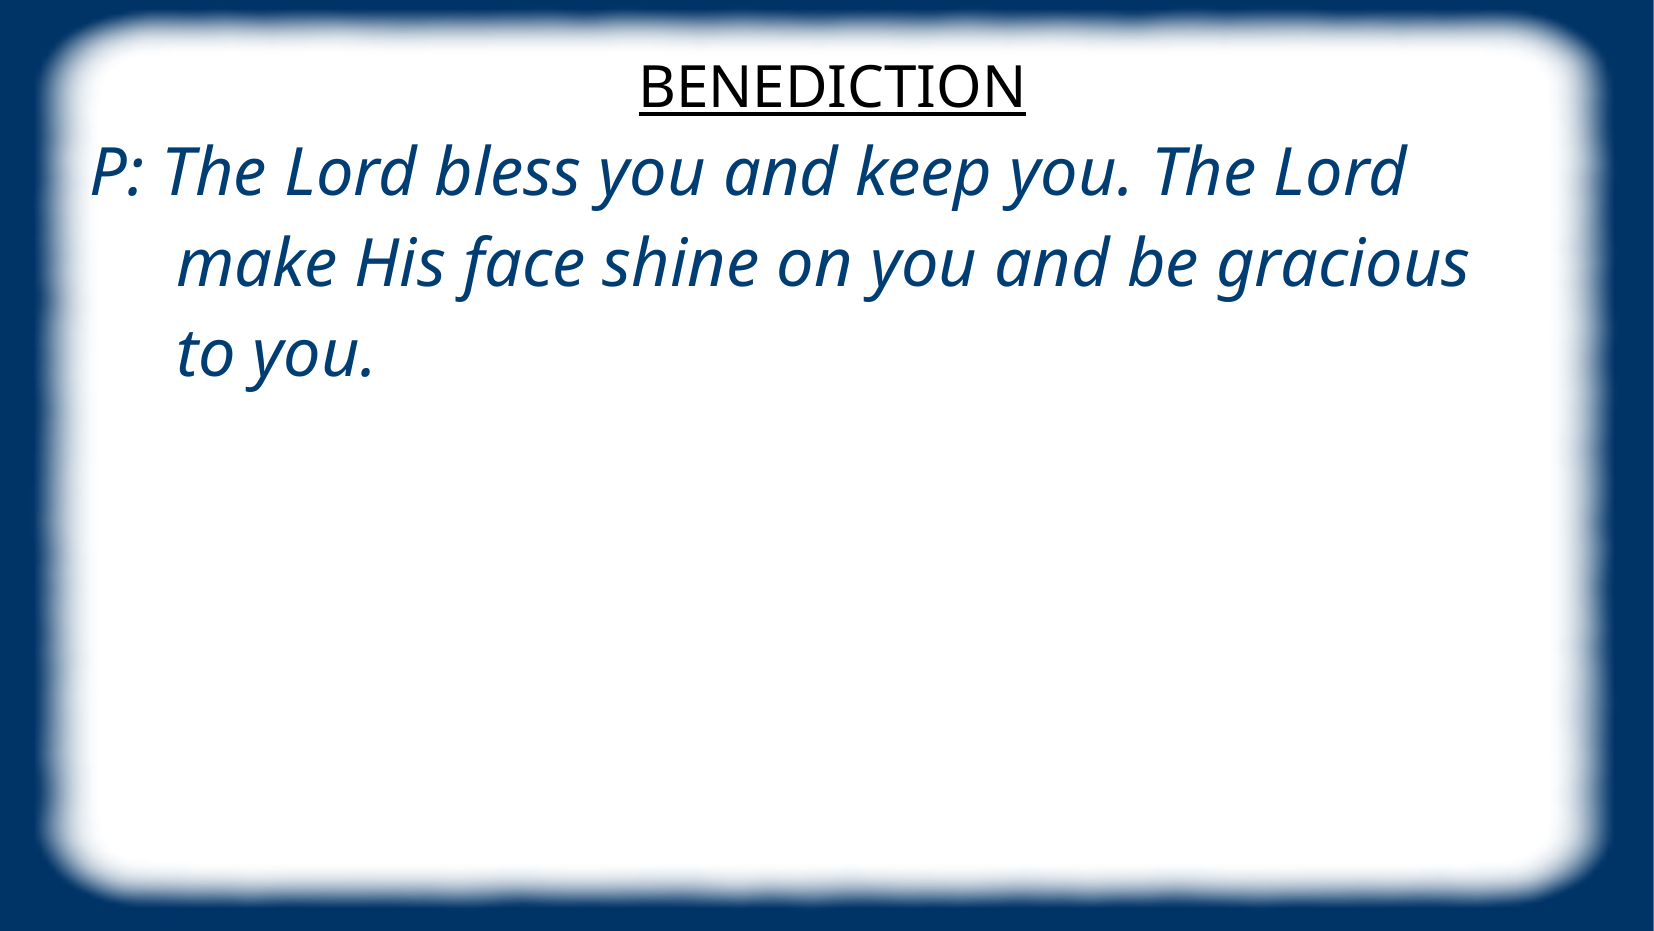

BENEDICTION
P: The Lord bless you and keep you. The Lord
 make His face shine on you and be gracious
 to you.